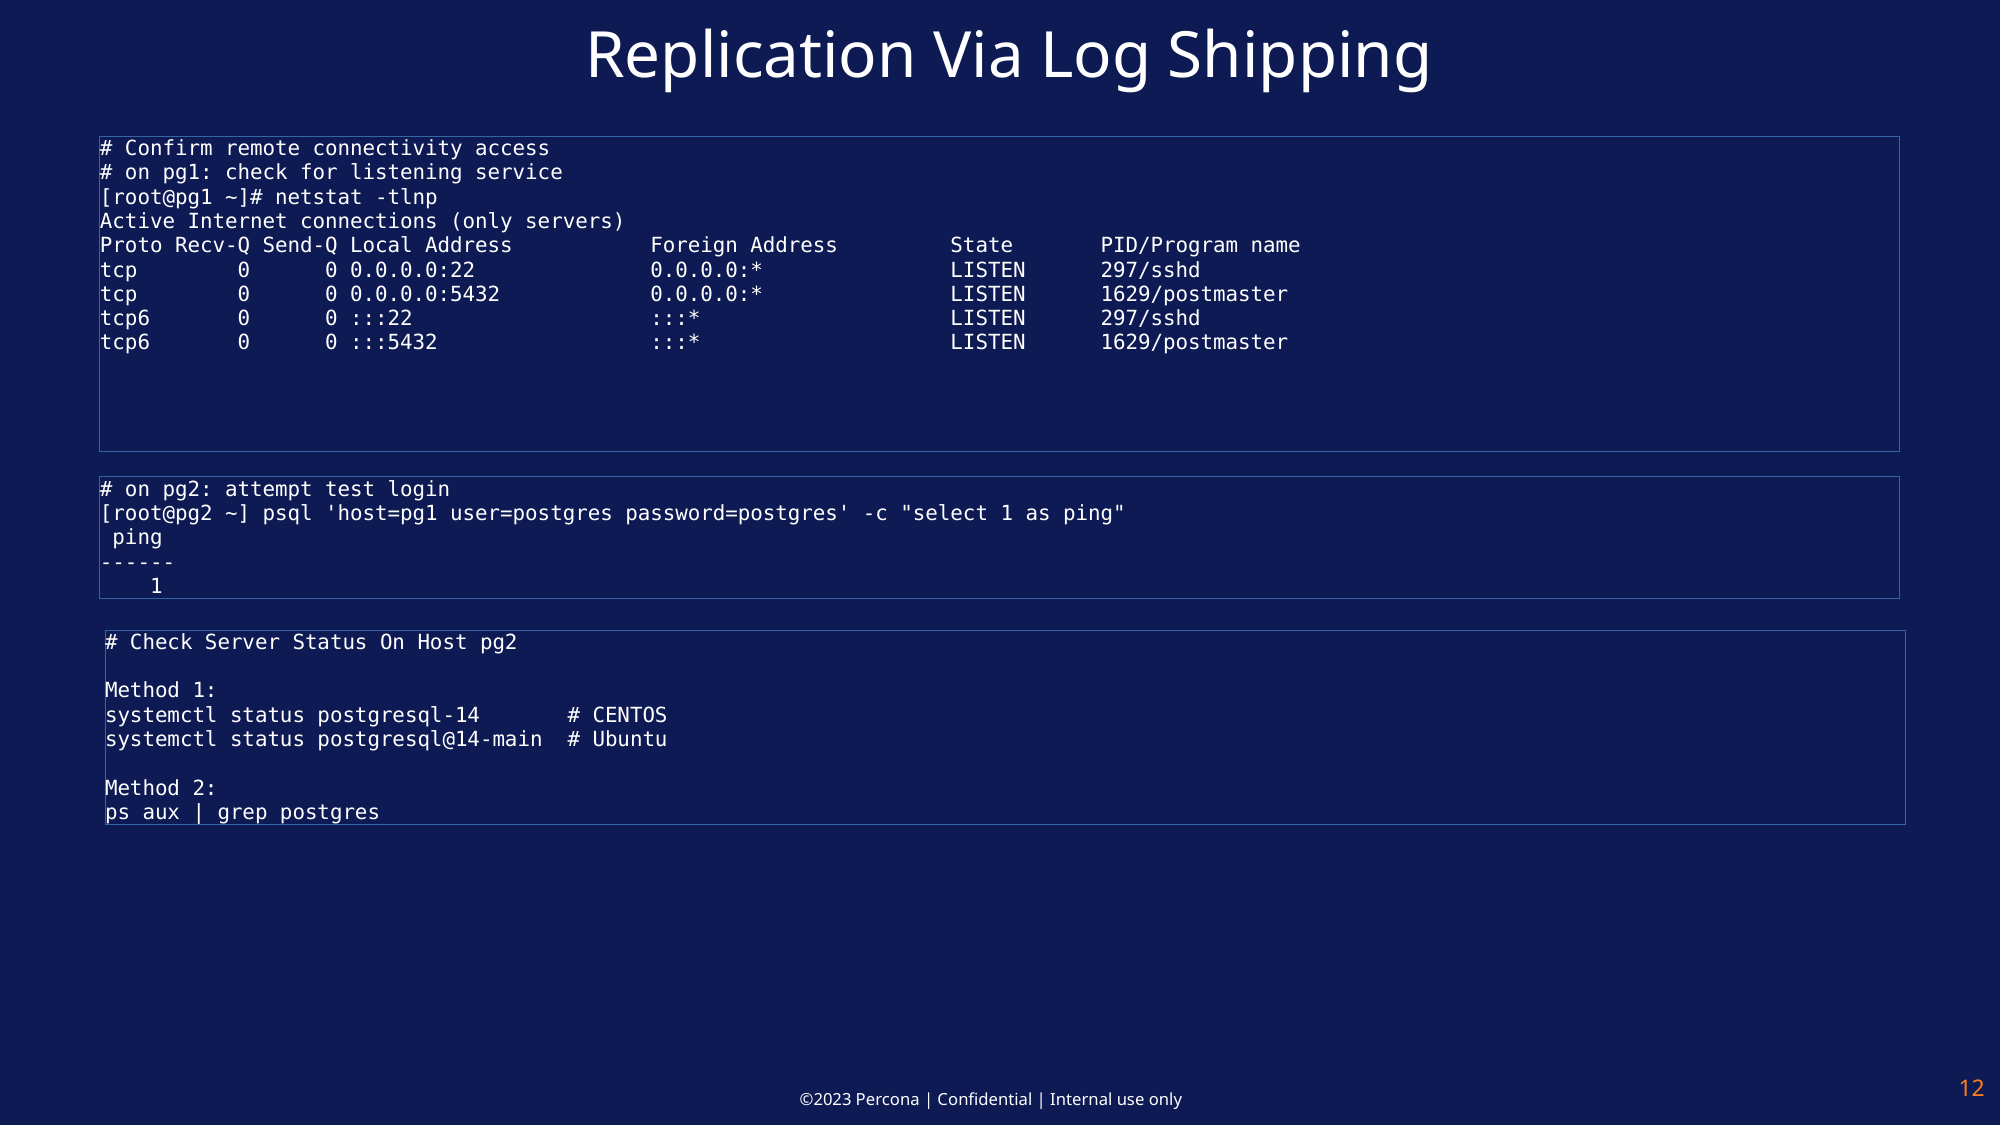

Replication Via Log Shipping
# # Confirm remote connectivity access # on pg1: check for listening service [root@pg1 ~]# netstat -tlnp Active Internet connections (only servers) Proto Recv-Q Send-Q Local Address Foreign Address State PID/Program name tcp 0 0 0.0.0.0:22 0.0.0.0:* LISTEN 297/sshd tcp 0 0 0.0.0.0:5432 0.0.0.0:* LISTEN 1629/postmaster tcp6 0 0 :::22 :::* LISTEN 297/sshd tcp6 0 0 :::5432 :::* LISTEN 1629/postmaster
# on pg2: attempt test login [root@pg2 ~] psql 'host=pg1 user=postgres password=postgres' -c "select 1 as ping" ping ------ 1
# Check Server Status On Host pg2 Method 1: systemctl status postgresql-14 # CENTOS systemctl status postgresql@14-main # Ubuntu Method 2: ps aux | grep postgres